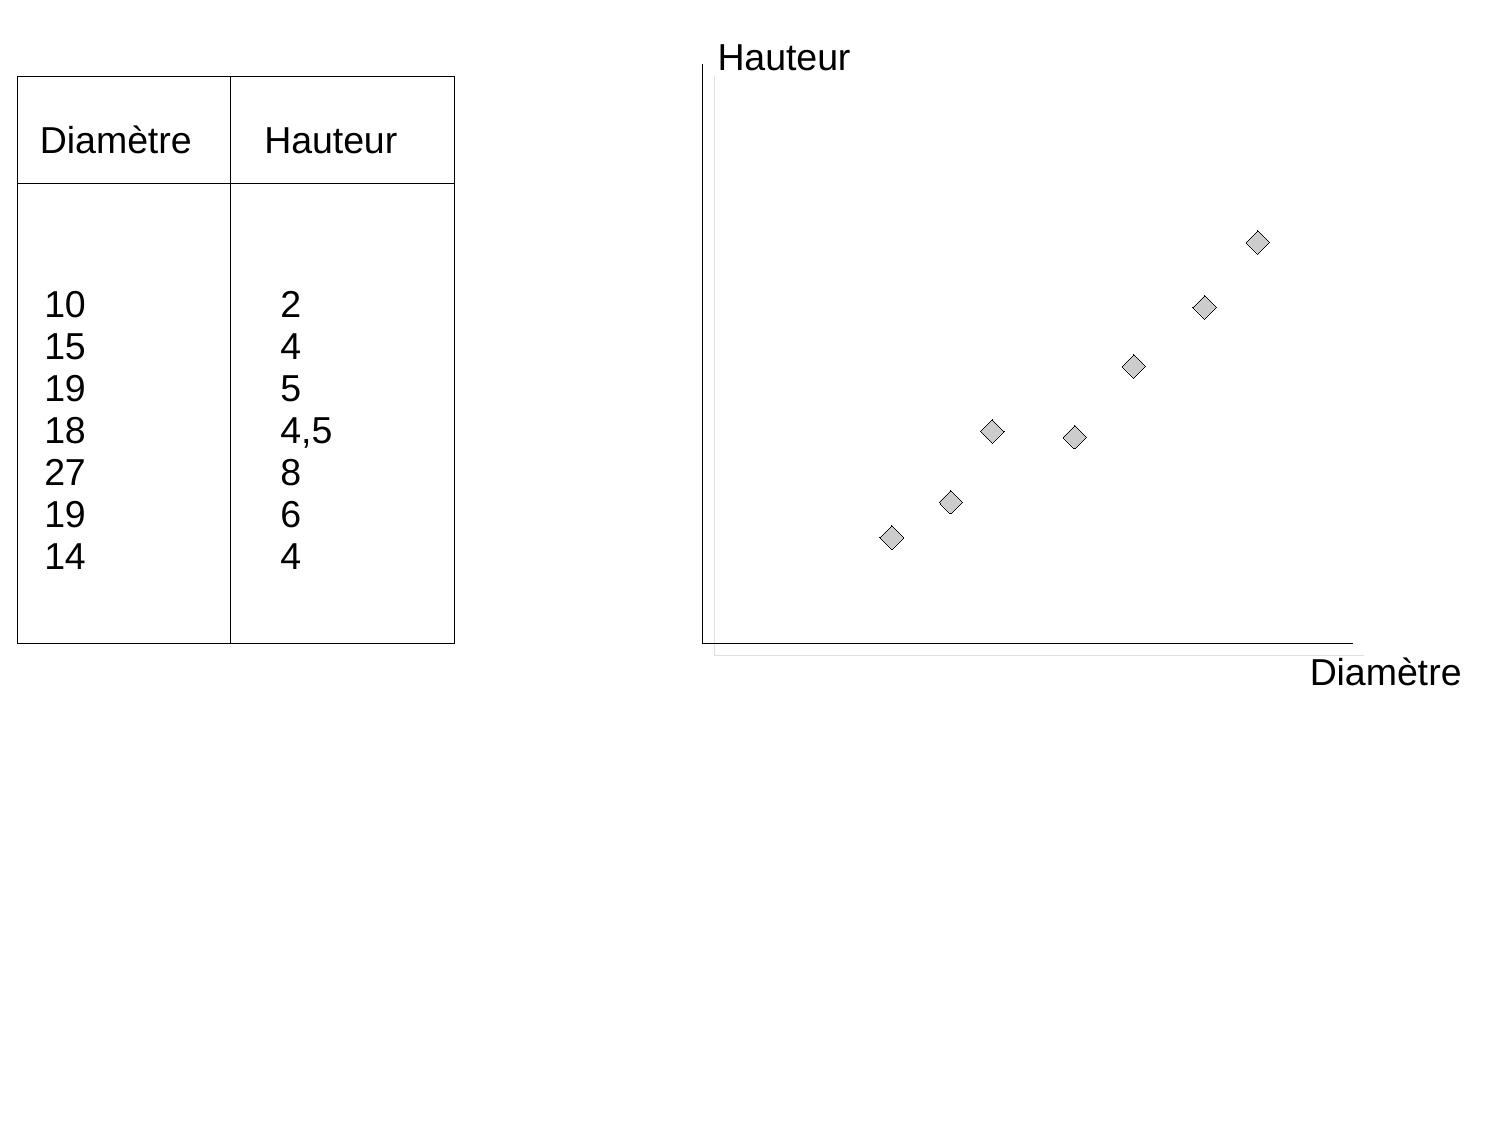

Hauteur
Diamètre
Hauteur
10
15
19
18
27
19
14
2
4
5
4,5
8
6
4
Diamètre